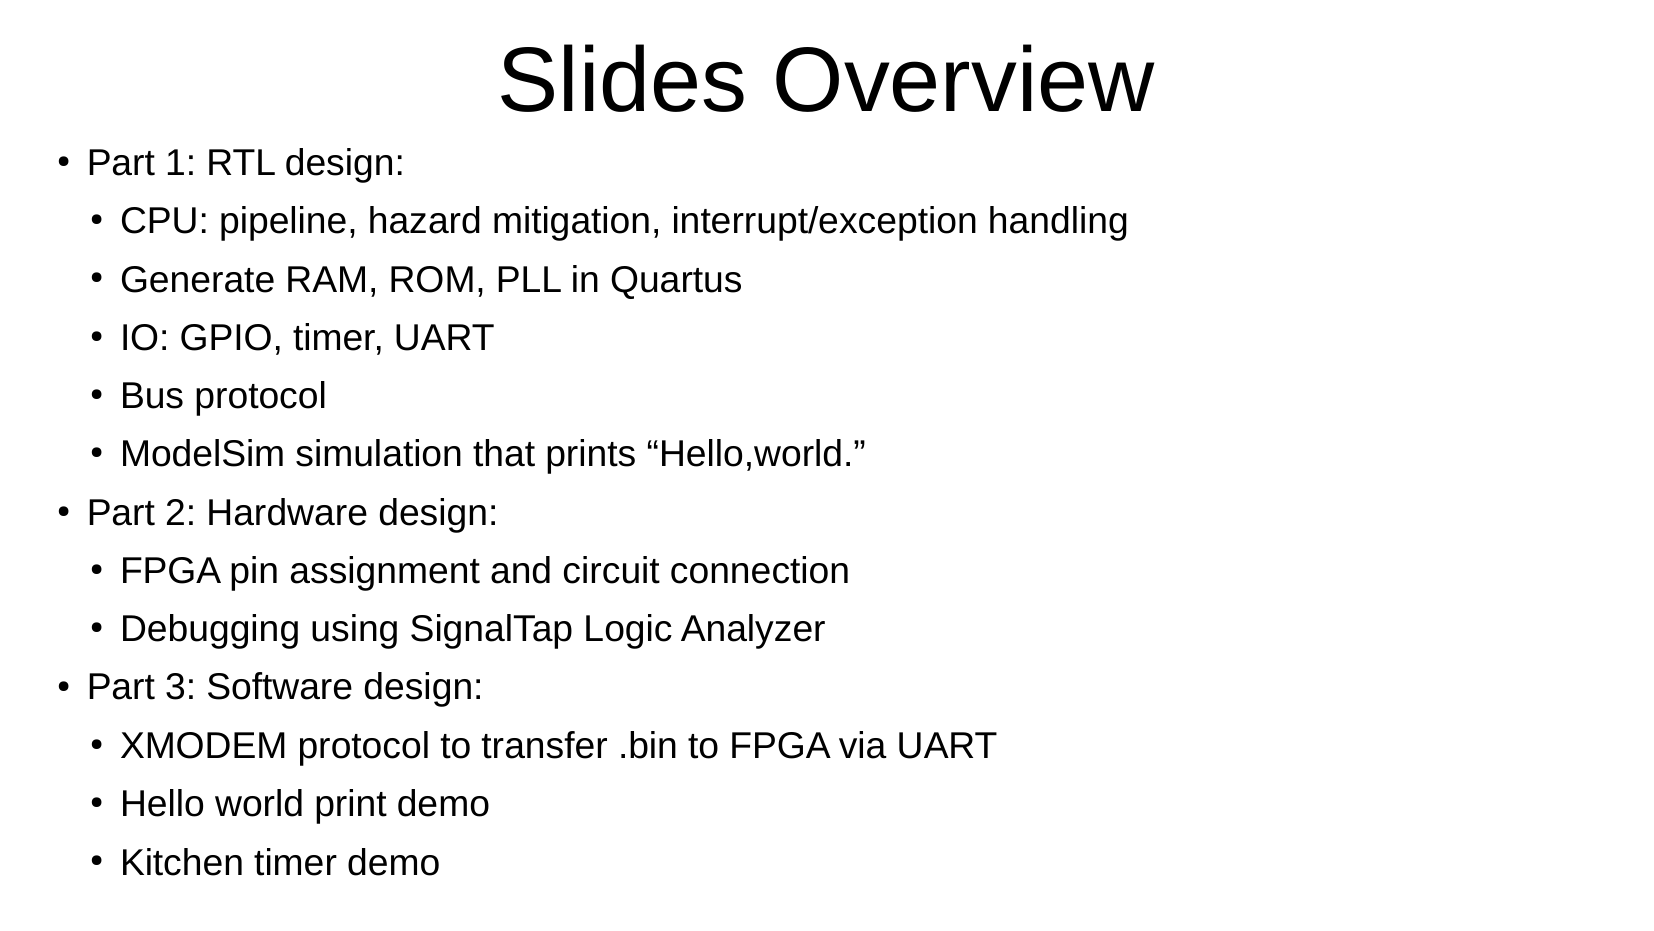

# Slides Overview
Part 1: RTL design:
CPU: pipeline, hazard mitigation, interrupt/exception handling
Generate RAM, ROM, PLL in Quartus
IO: GPIO, timer, UART
Bus protocol
ModelSim simulation that prints “Hello,world.”
Part 2: Hardware design:
FPGA pin assignment and circuit connection
Debugging using SignalTap Logic Analyzer
Part 3: Software design:
XMODEM protocol to transfer .bin to FPGA via UART
Hello world print demo
Kitchen timer demo